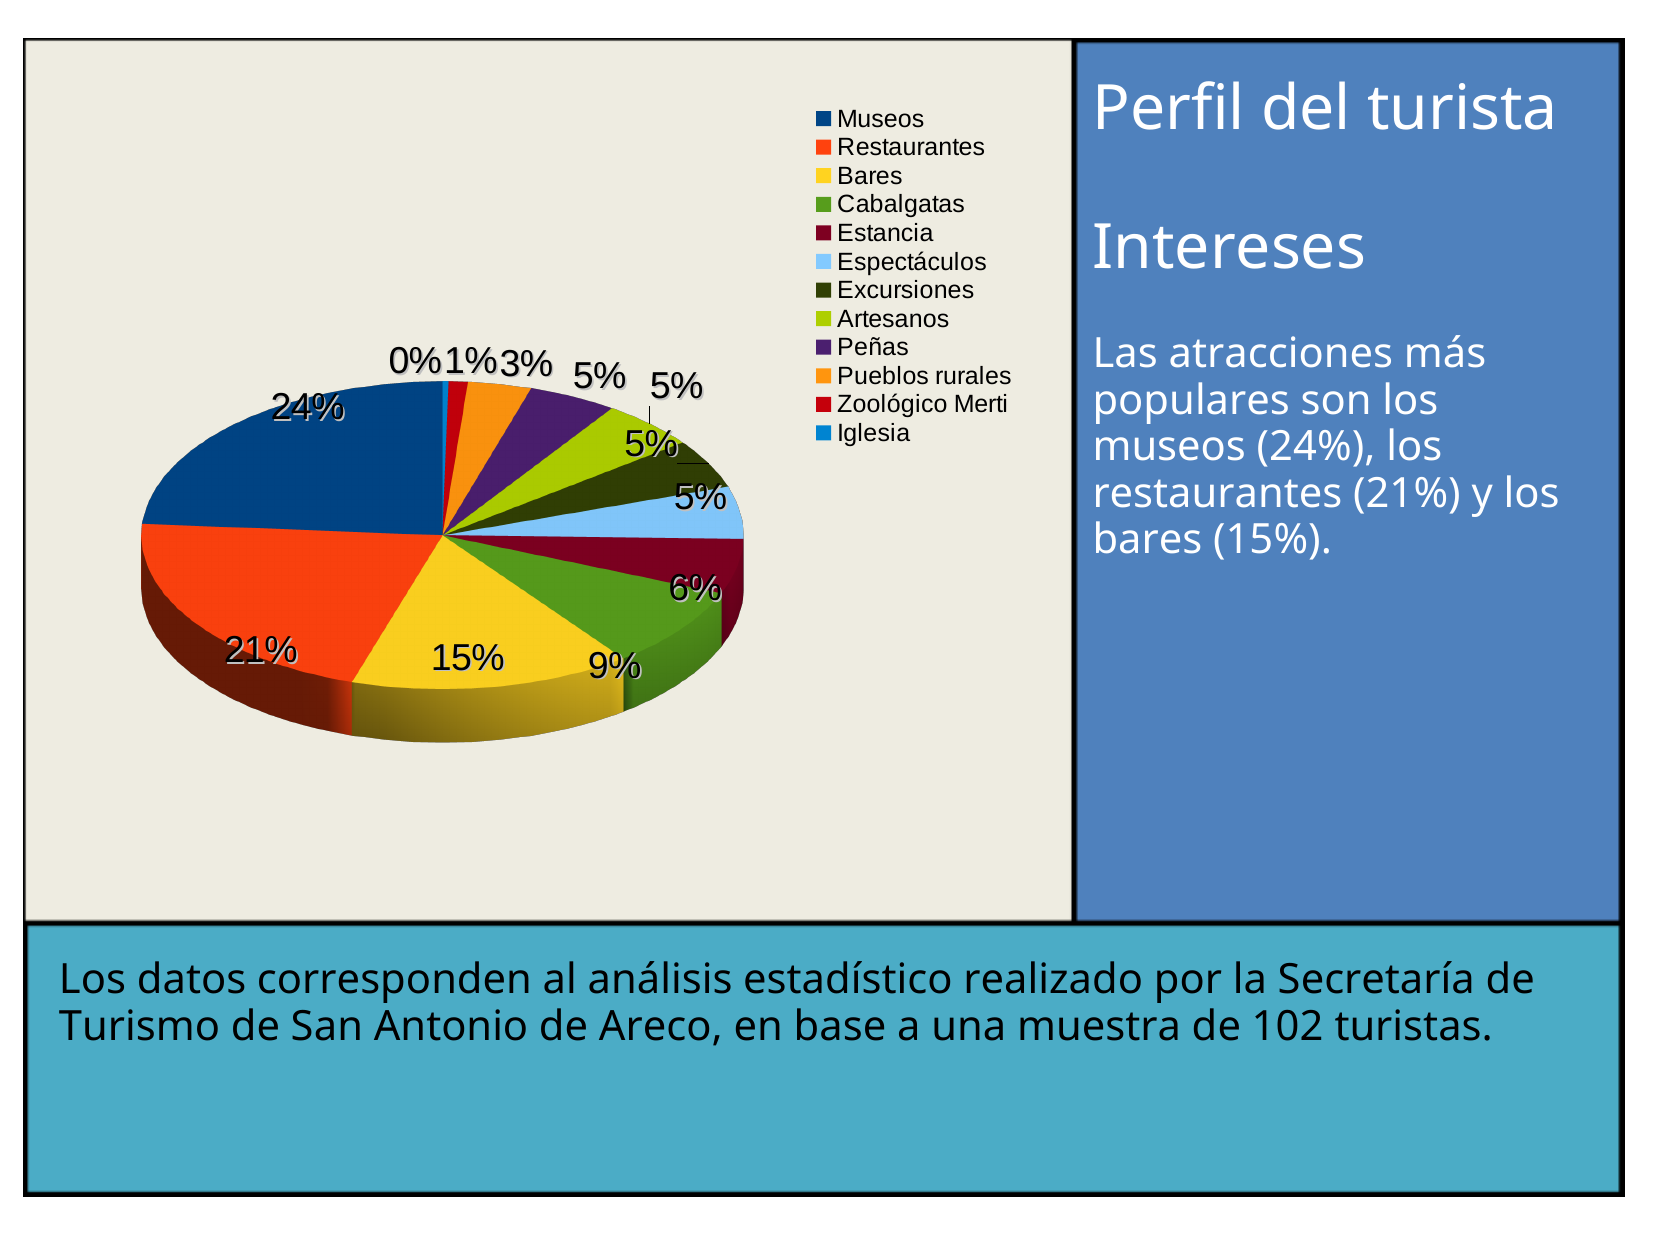

Perfil del turista
Intereses
[unsupported chart]
Las atracciones más populares son los museos (24%), los restaurantes (21%) y los bares (15%).
Los datos corresponden al análisis estadístico realizado por la Secretaría de Turismo de San Antonio de Areco, en base a una muestra de 102 turistas.